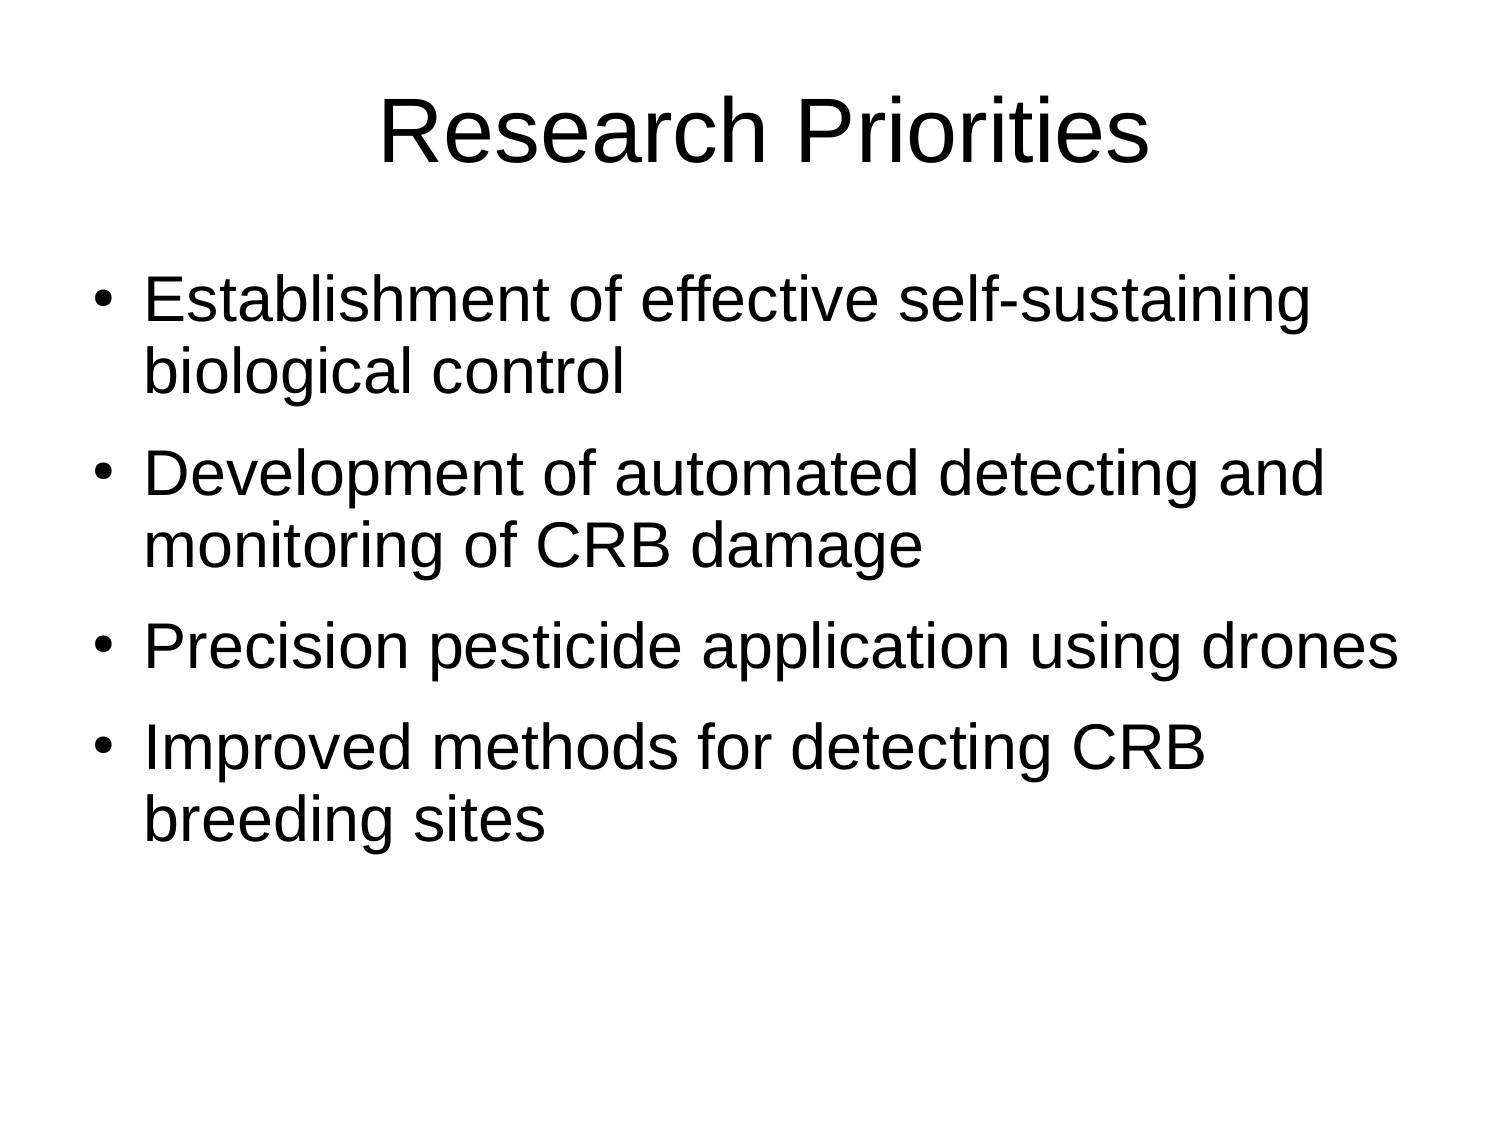

# Research Priorities
Establishment of effective self-sustaining biological control
Development of automated detecting and monitoring of CRB damage
Precision pesticide application using drones
Improved methods for detecting CRB breeding sites